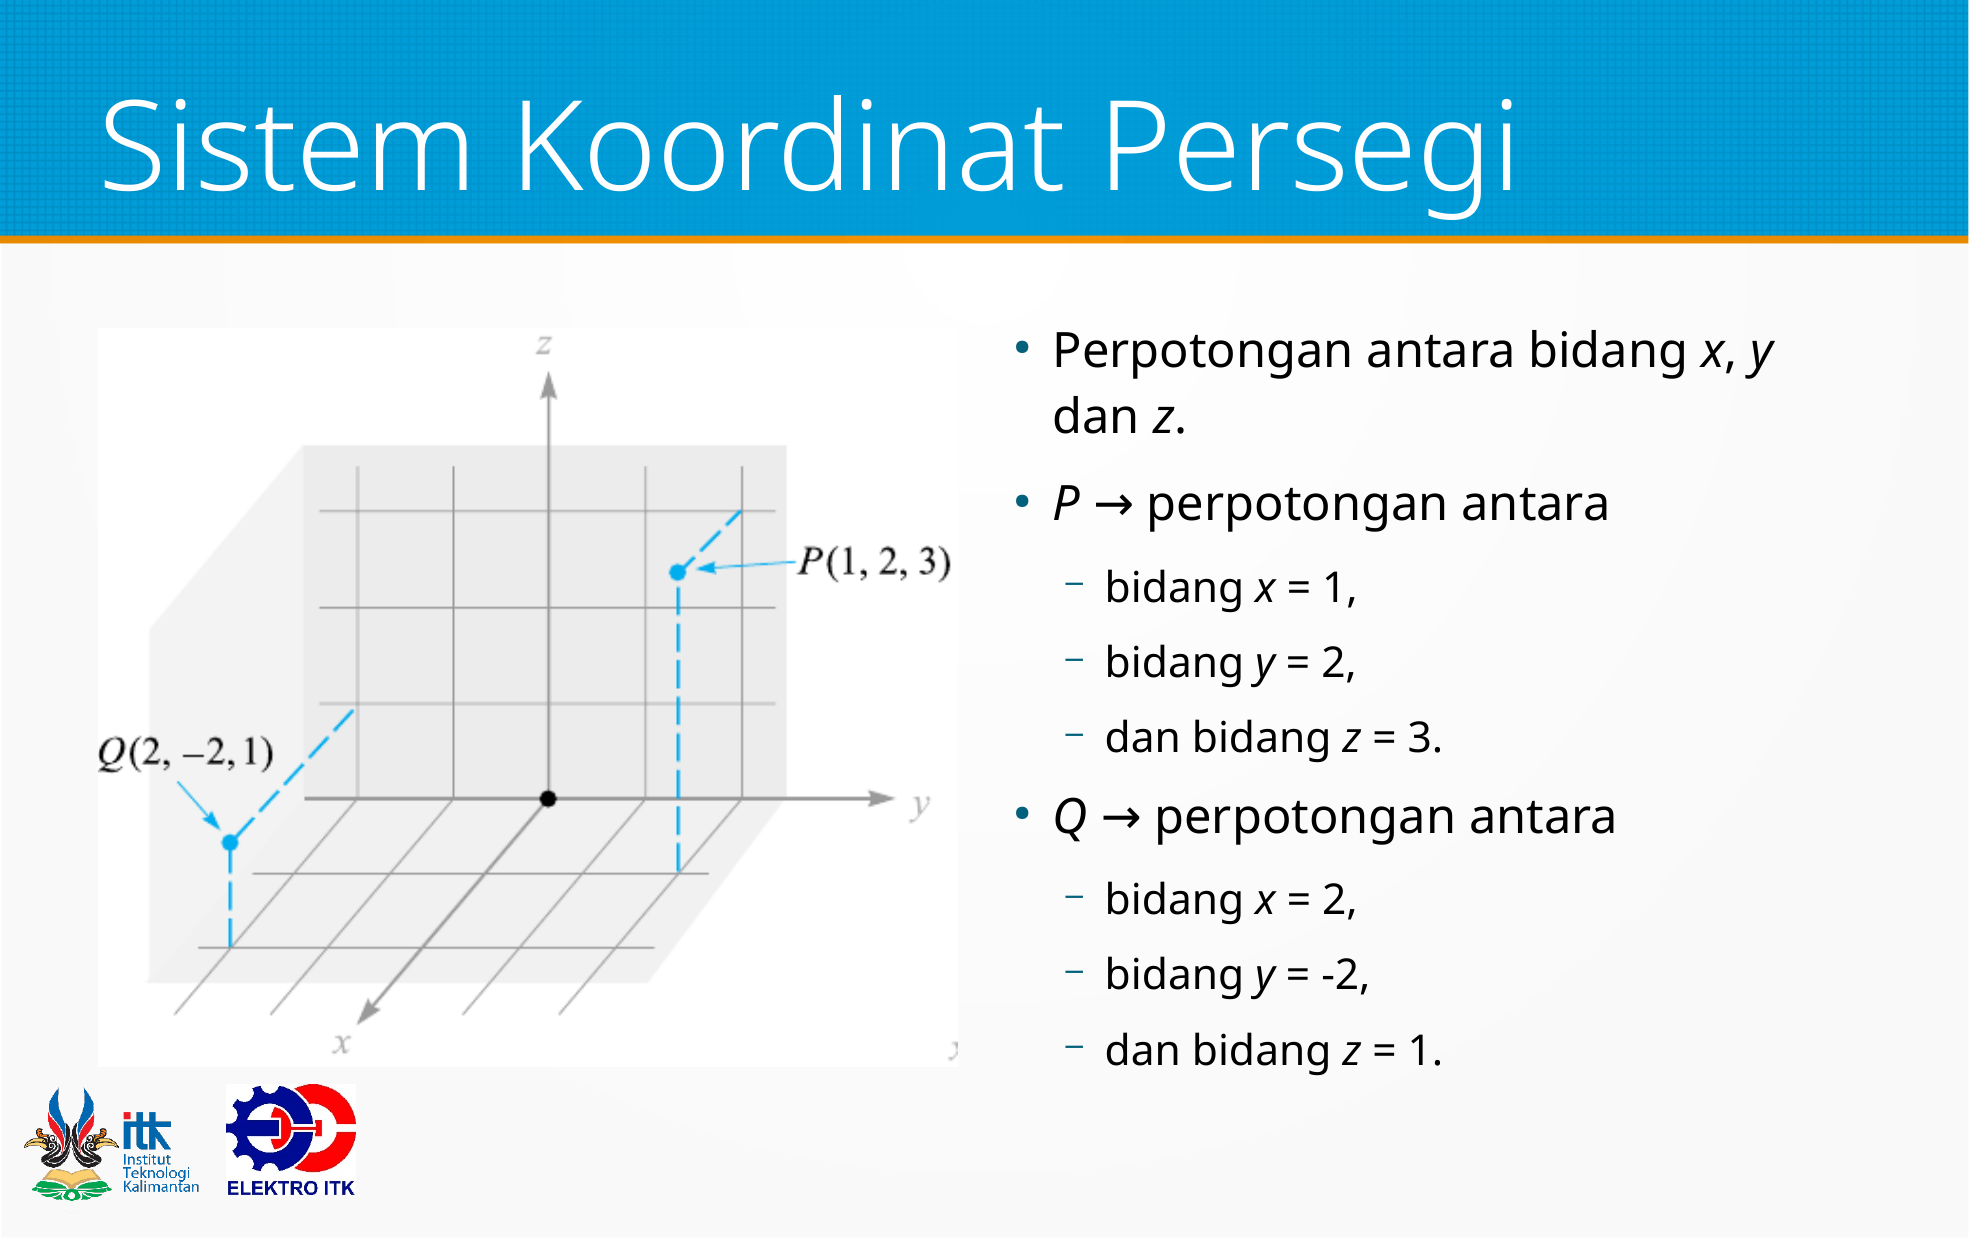

# Sistem Koordinat Persegi
Perpotongan antara bidang x, y dan z.
P → perpotongan antara
bidang x = 1,
bidang y = 2,
dan bidang z = 3.
Q → perpotongan antara
bidang x = 2,
bidang y = -2,
dan bidang z = 1.